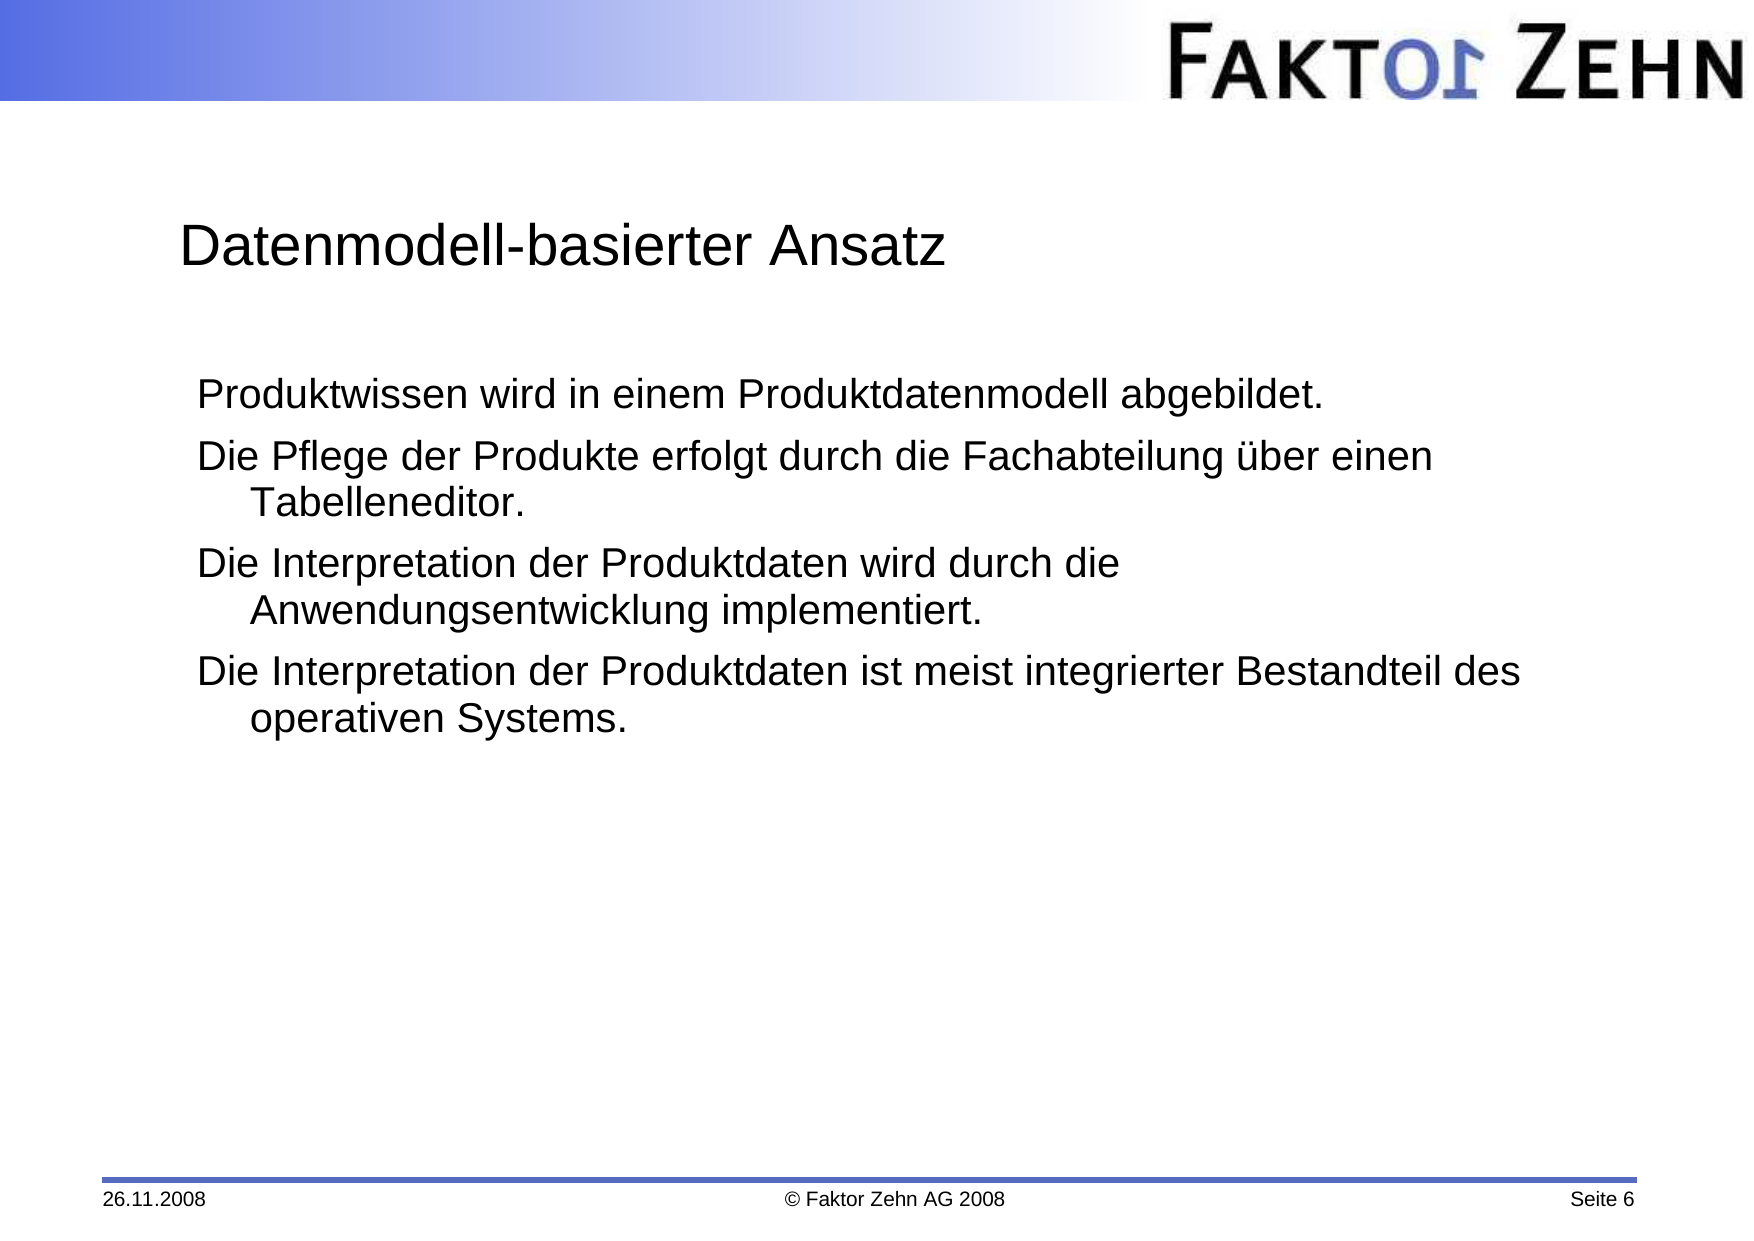

# Datenmodell-basierter Ansatz
Produktwissen wird in einem Produktdatenmodell abgebildet.
Die Pflege der Produkte erfolgt durch die Fachabteilung über einen Tabelleneditor.
Die Interpretation der Produktdaten wird durch die Anwendungsentwicklung implementiert.
Die Interpretation der Produktdaten ist meist integrierter Bestandteil des operativen Systems.